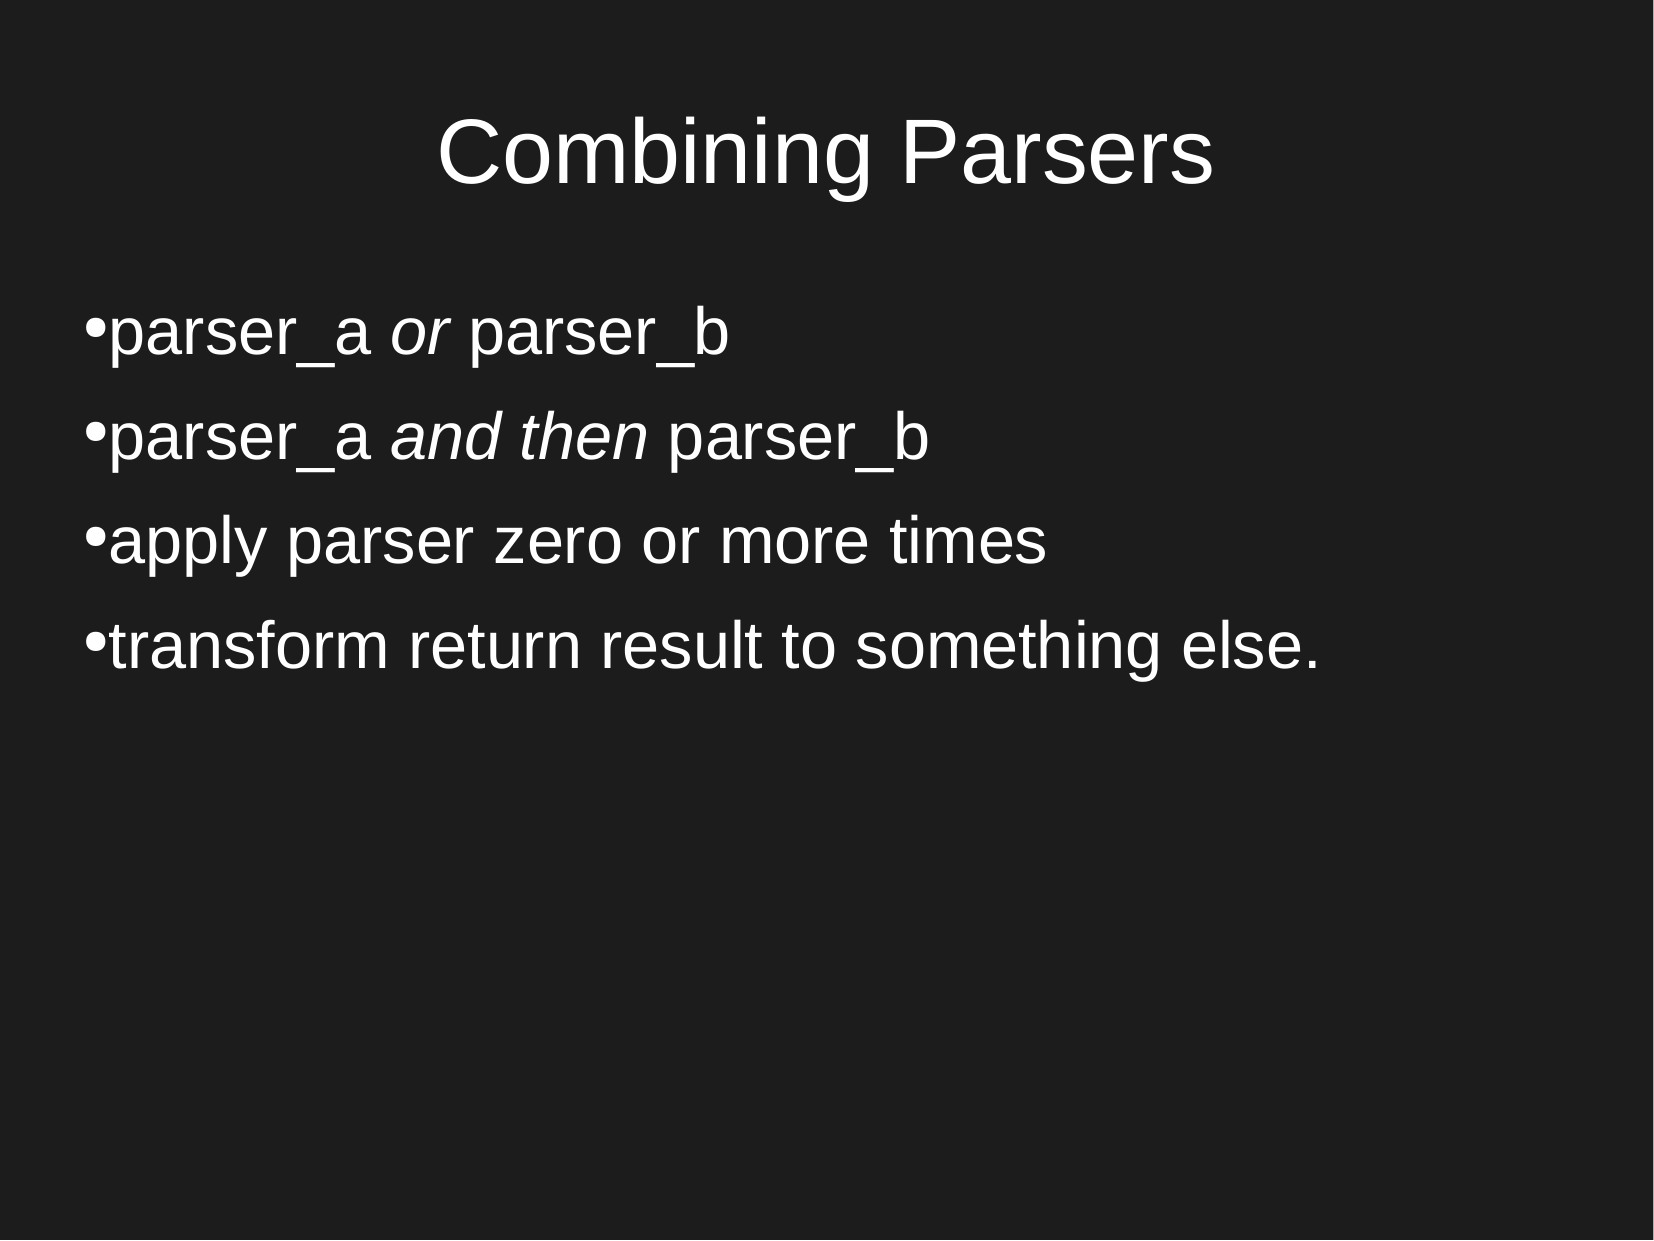

# Combining Parsers
parser_a or parser_b
parser_a and then parser_b
apply parser zero or more times
transform return result to something else.